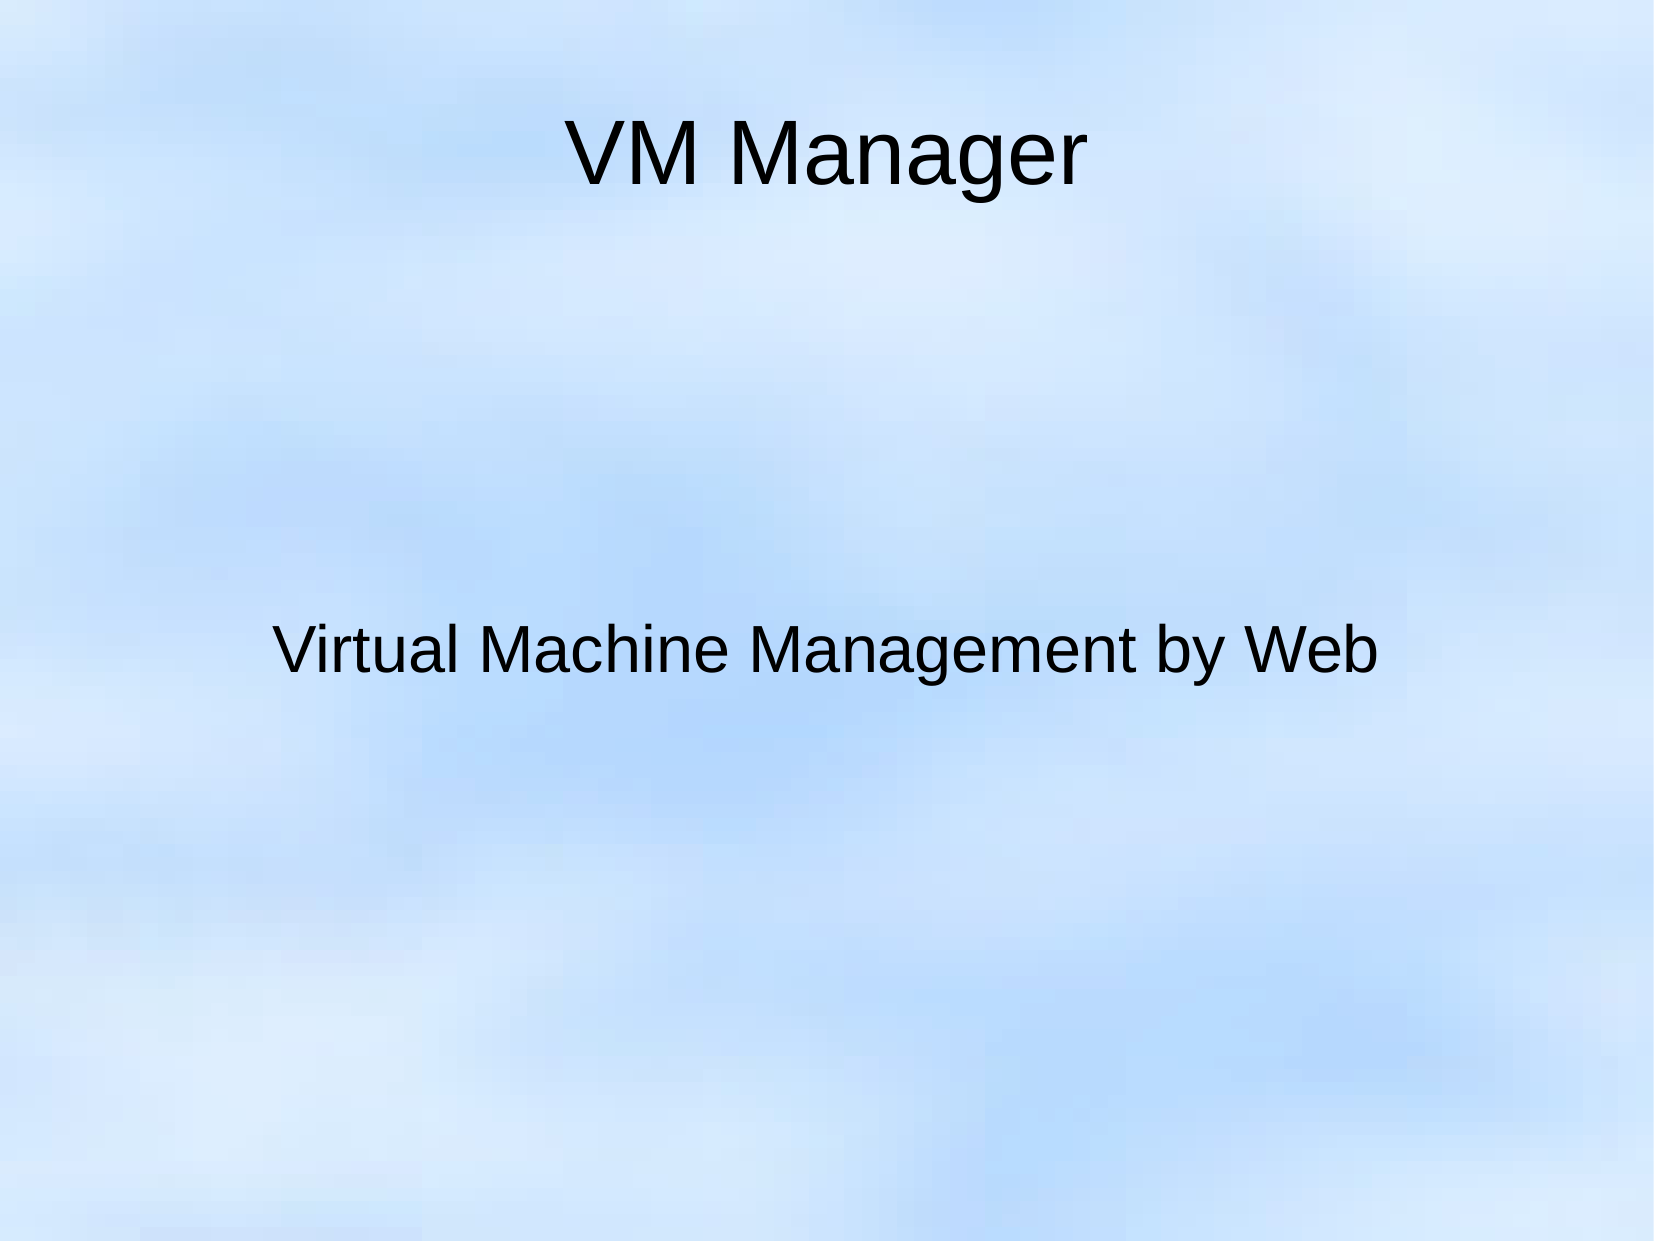

# VM Manager
Virtual Machine Management by Web